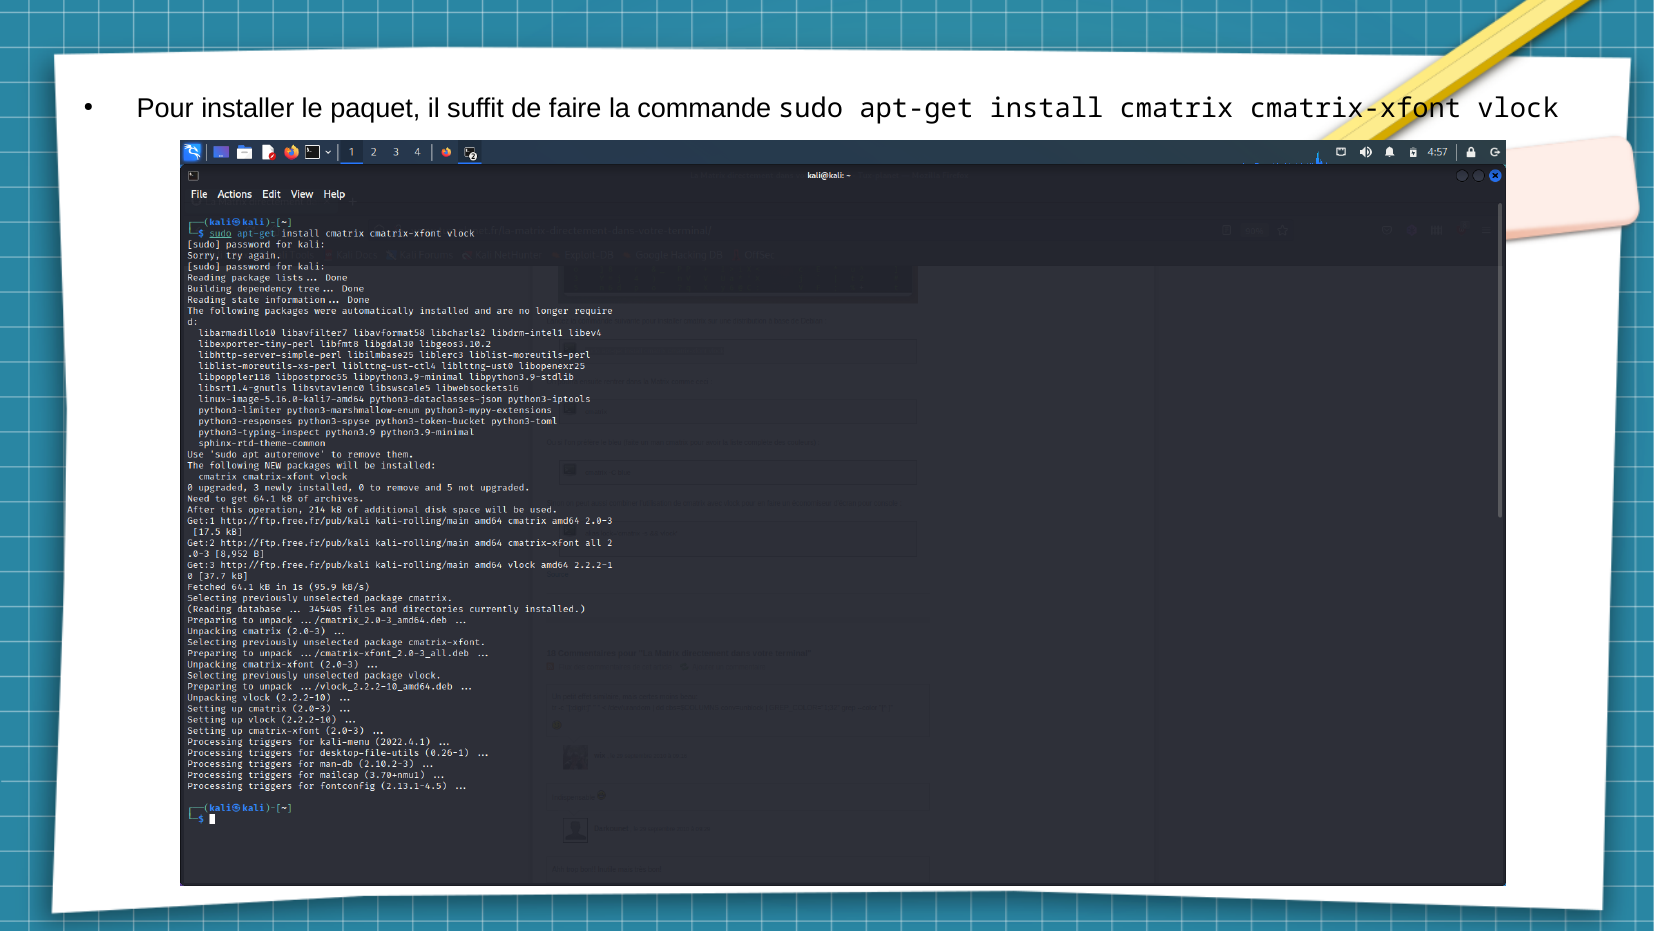

# Pour installer le paquet, il suffit de faire la commande sudo apt-get install cmatrix cmatrix-xfont vlock